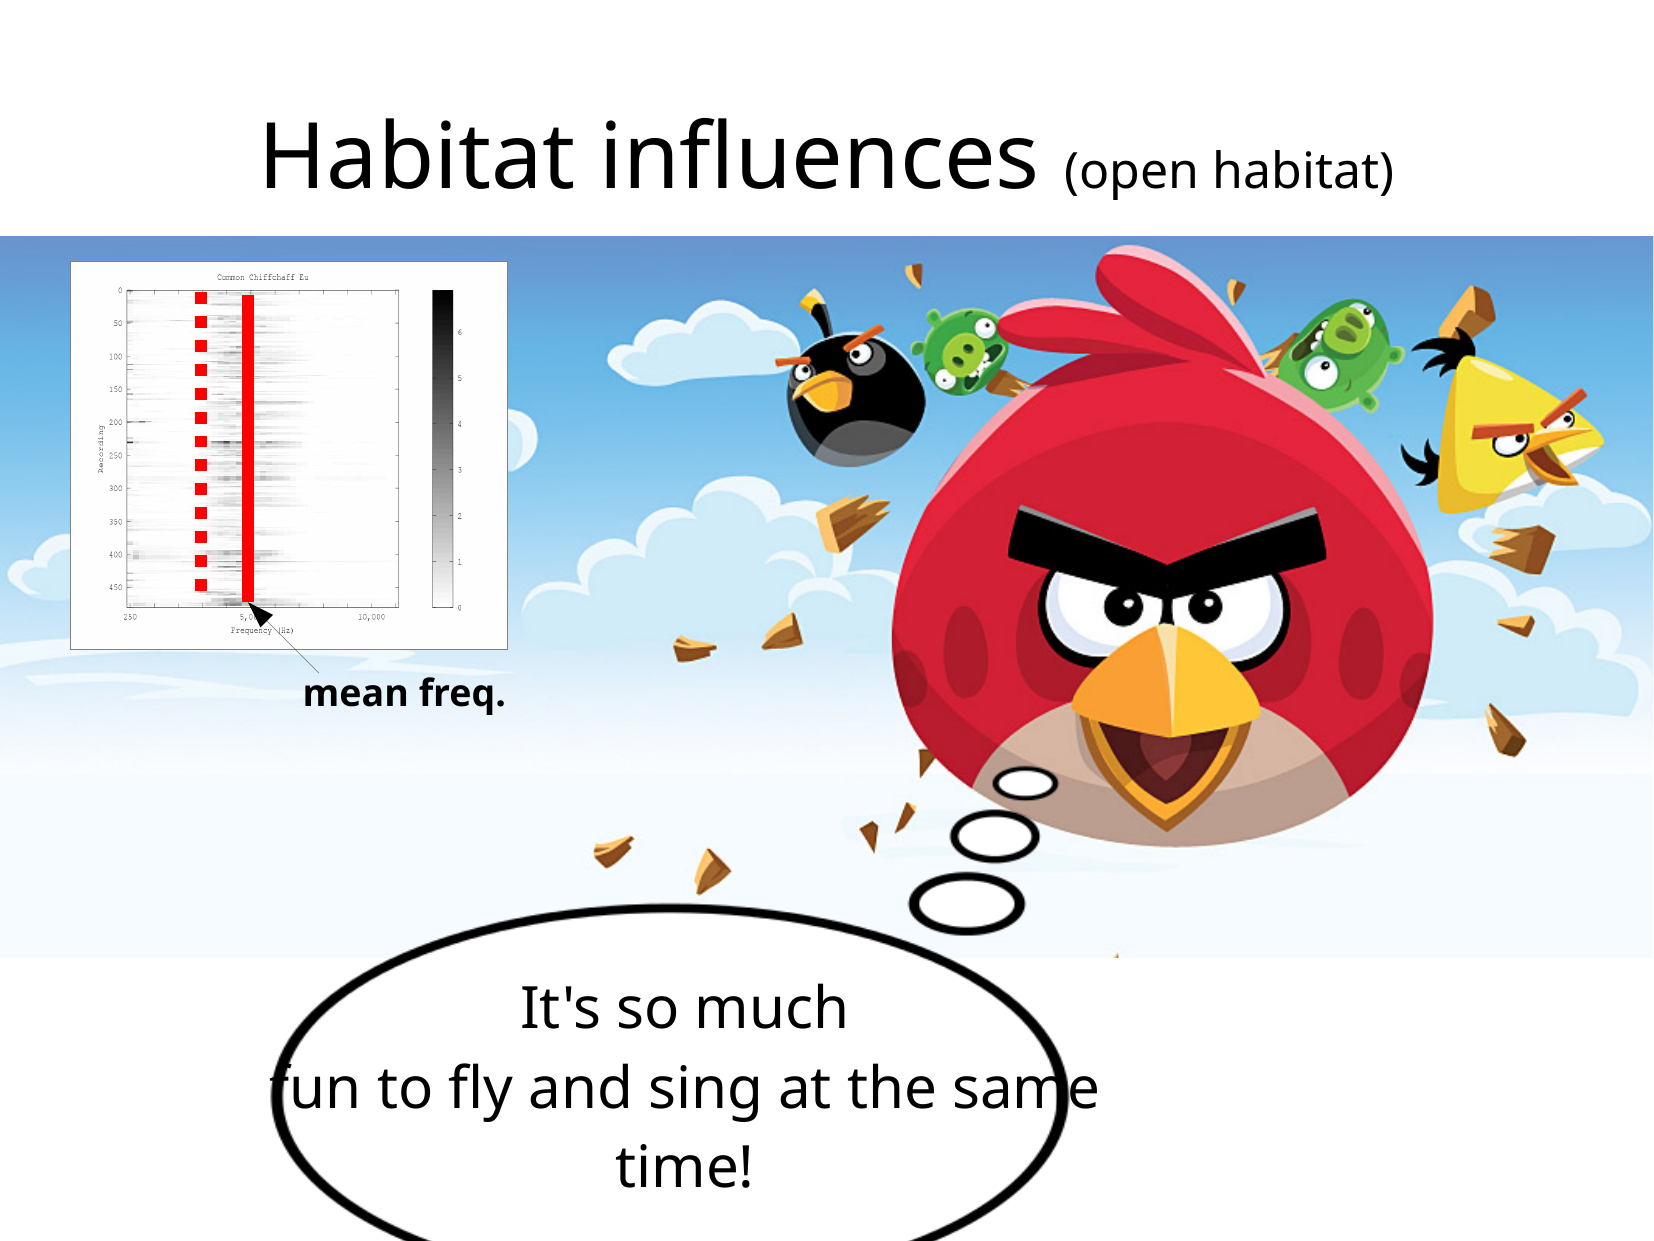

# Habitat influences (open habitat)
mean freq.
It's so much
fun to fly and sing at the same time!